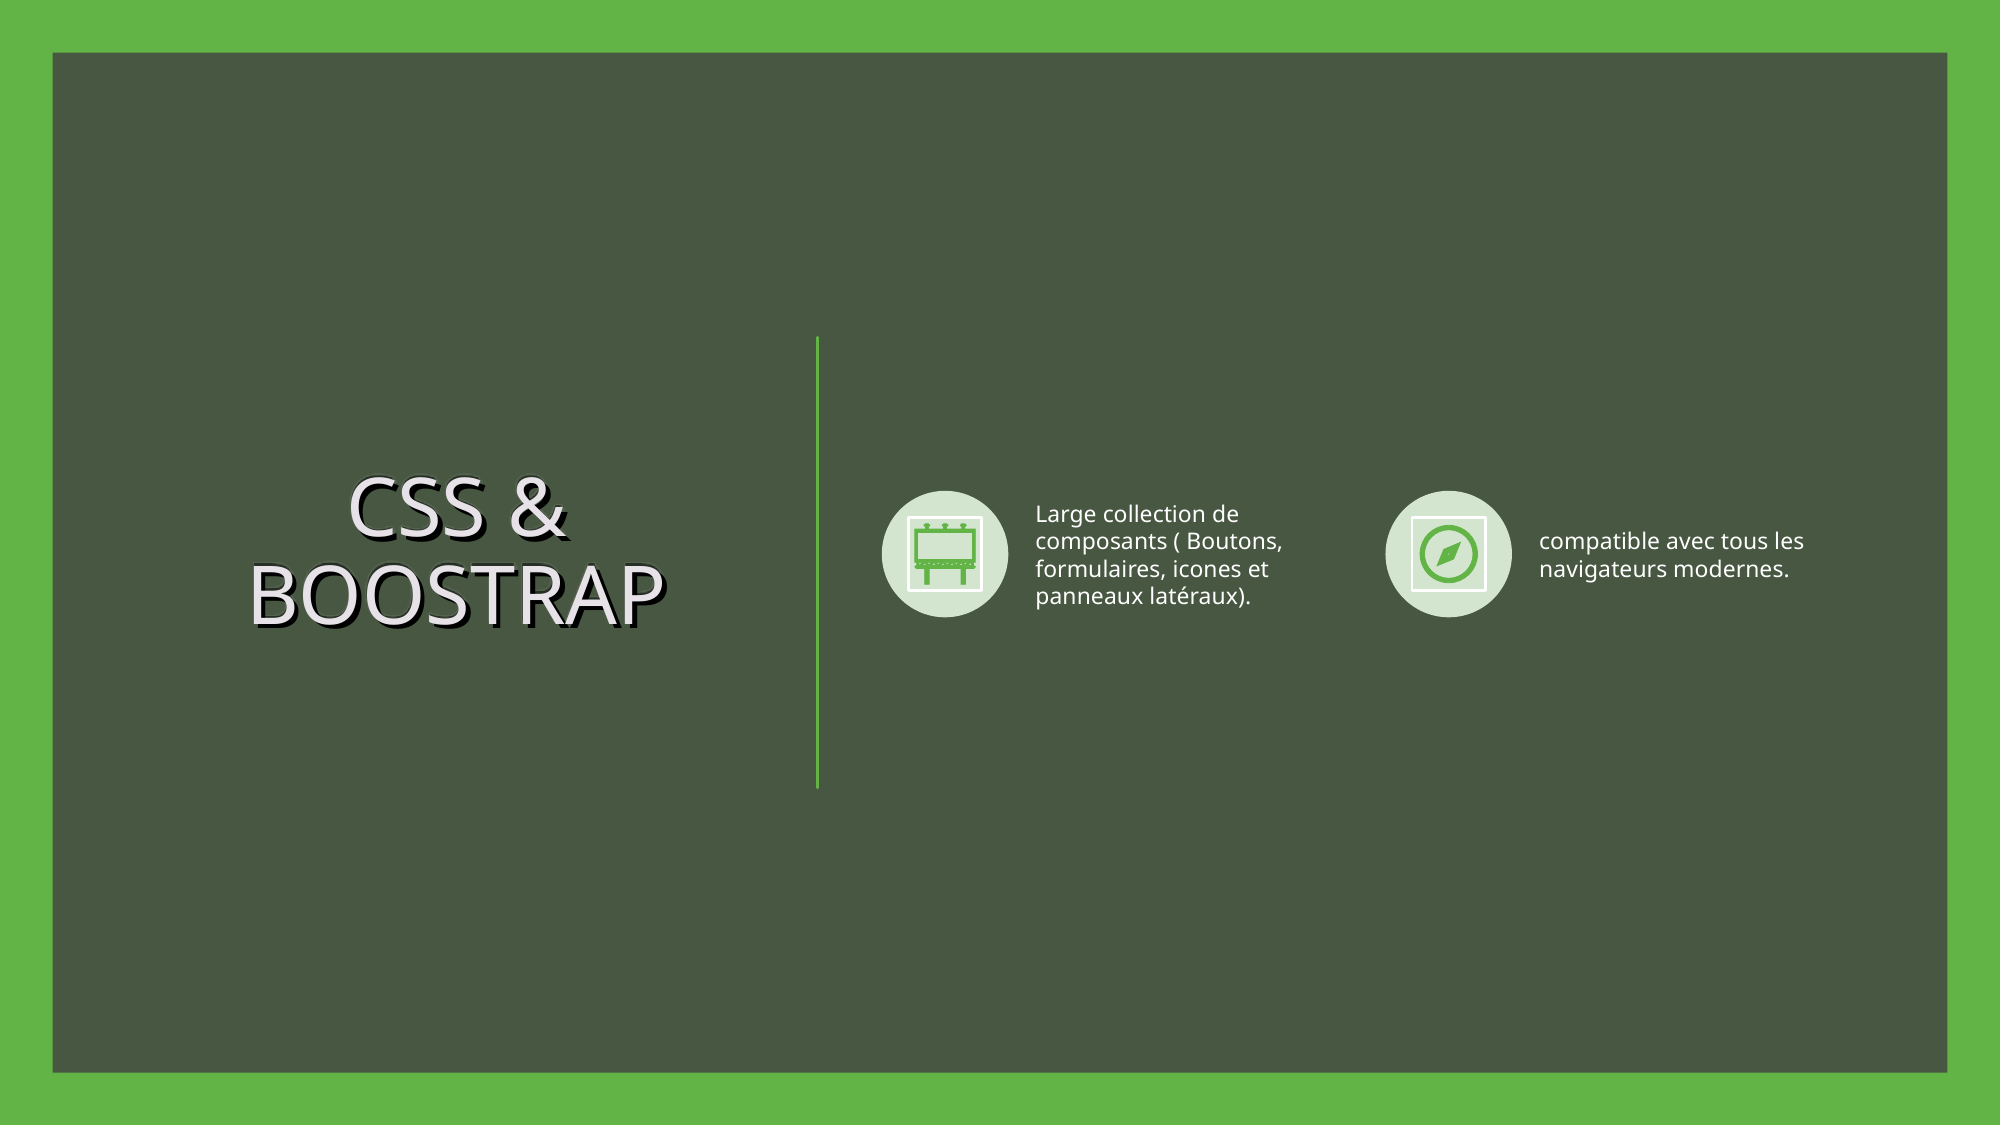

# CSS & BOOSTRAP
Large collection de composants ( Boutons, formulaires, icones et panneaux latéraux).
compatible avec tous les navigateurs modernes.